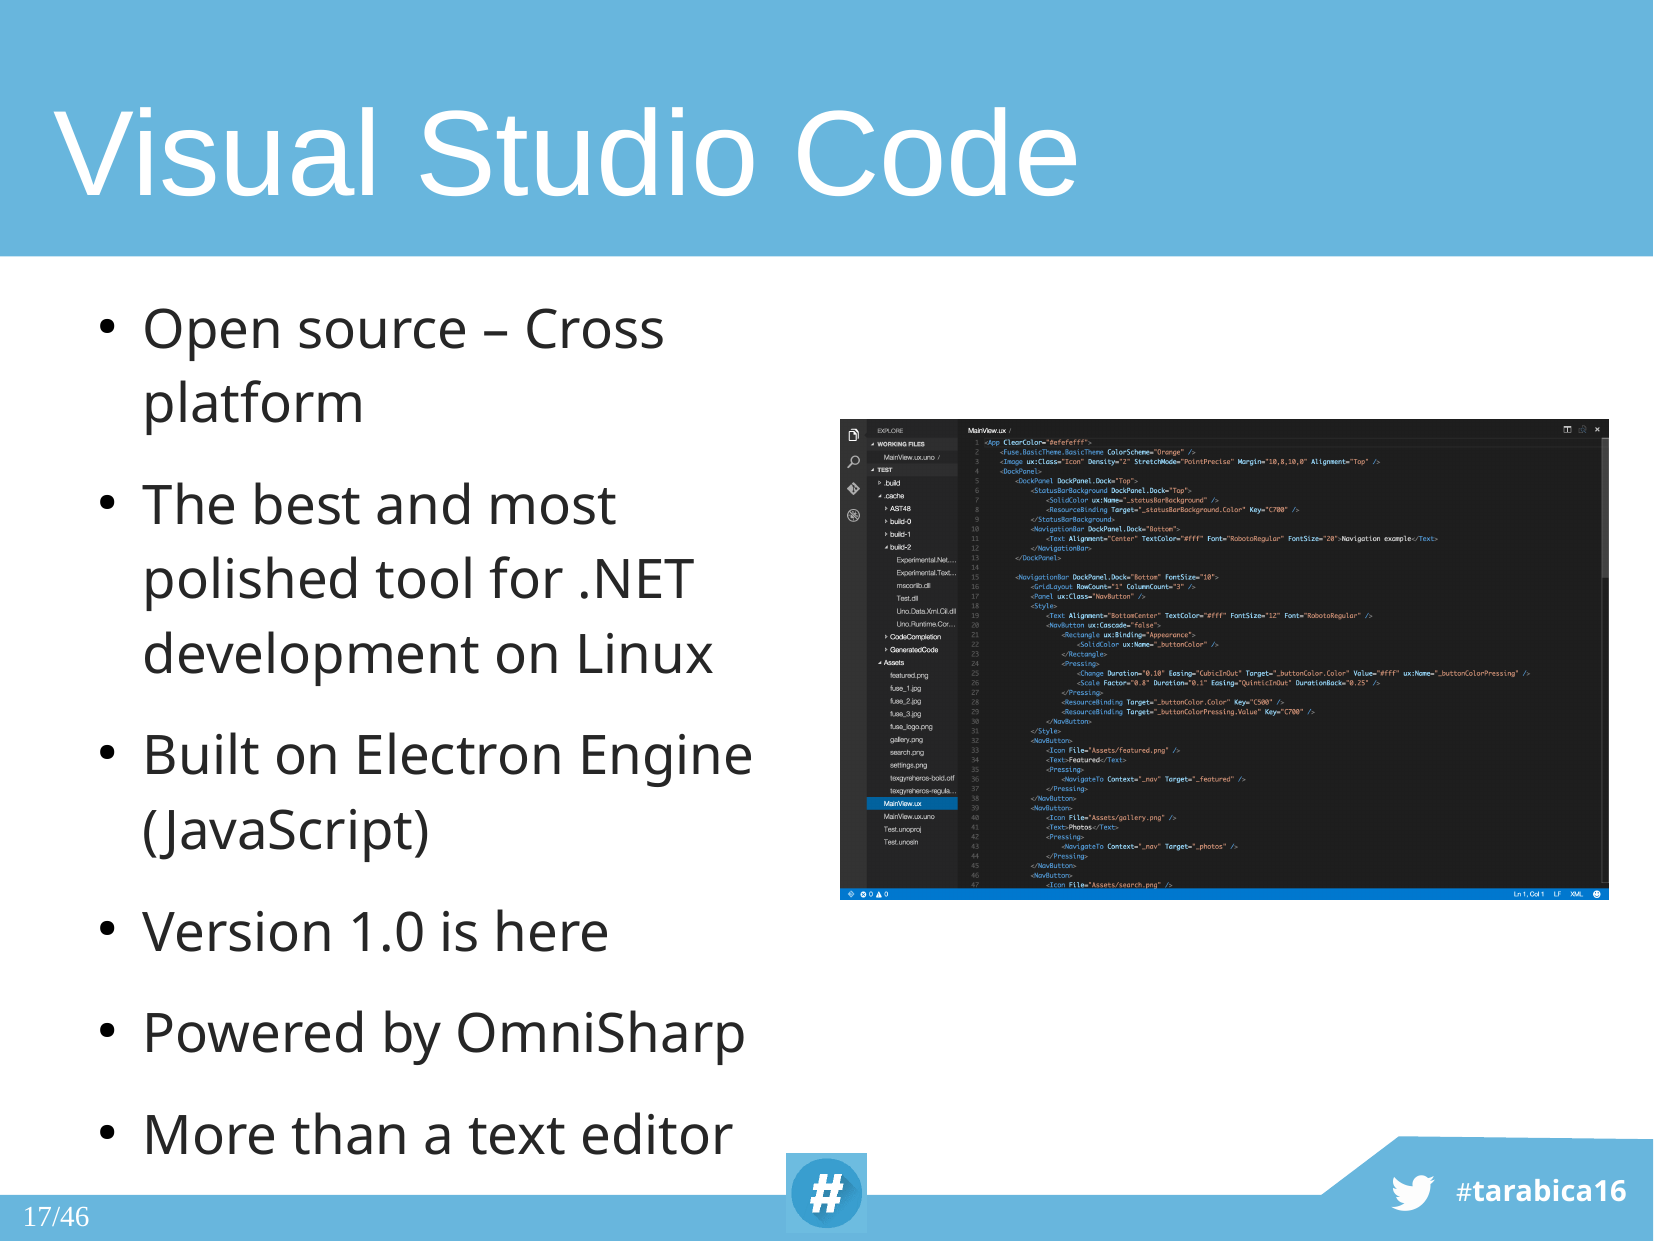

# Visual Studio Code
Open source – Cross platform
The best and most polished tool for .NET development on Linux
Built on Electron Engine (JavaScript)
Version 1.0 is here
Powered by OmniSharp
More than a text editor
17